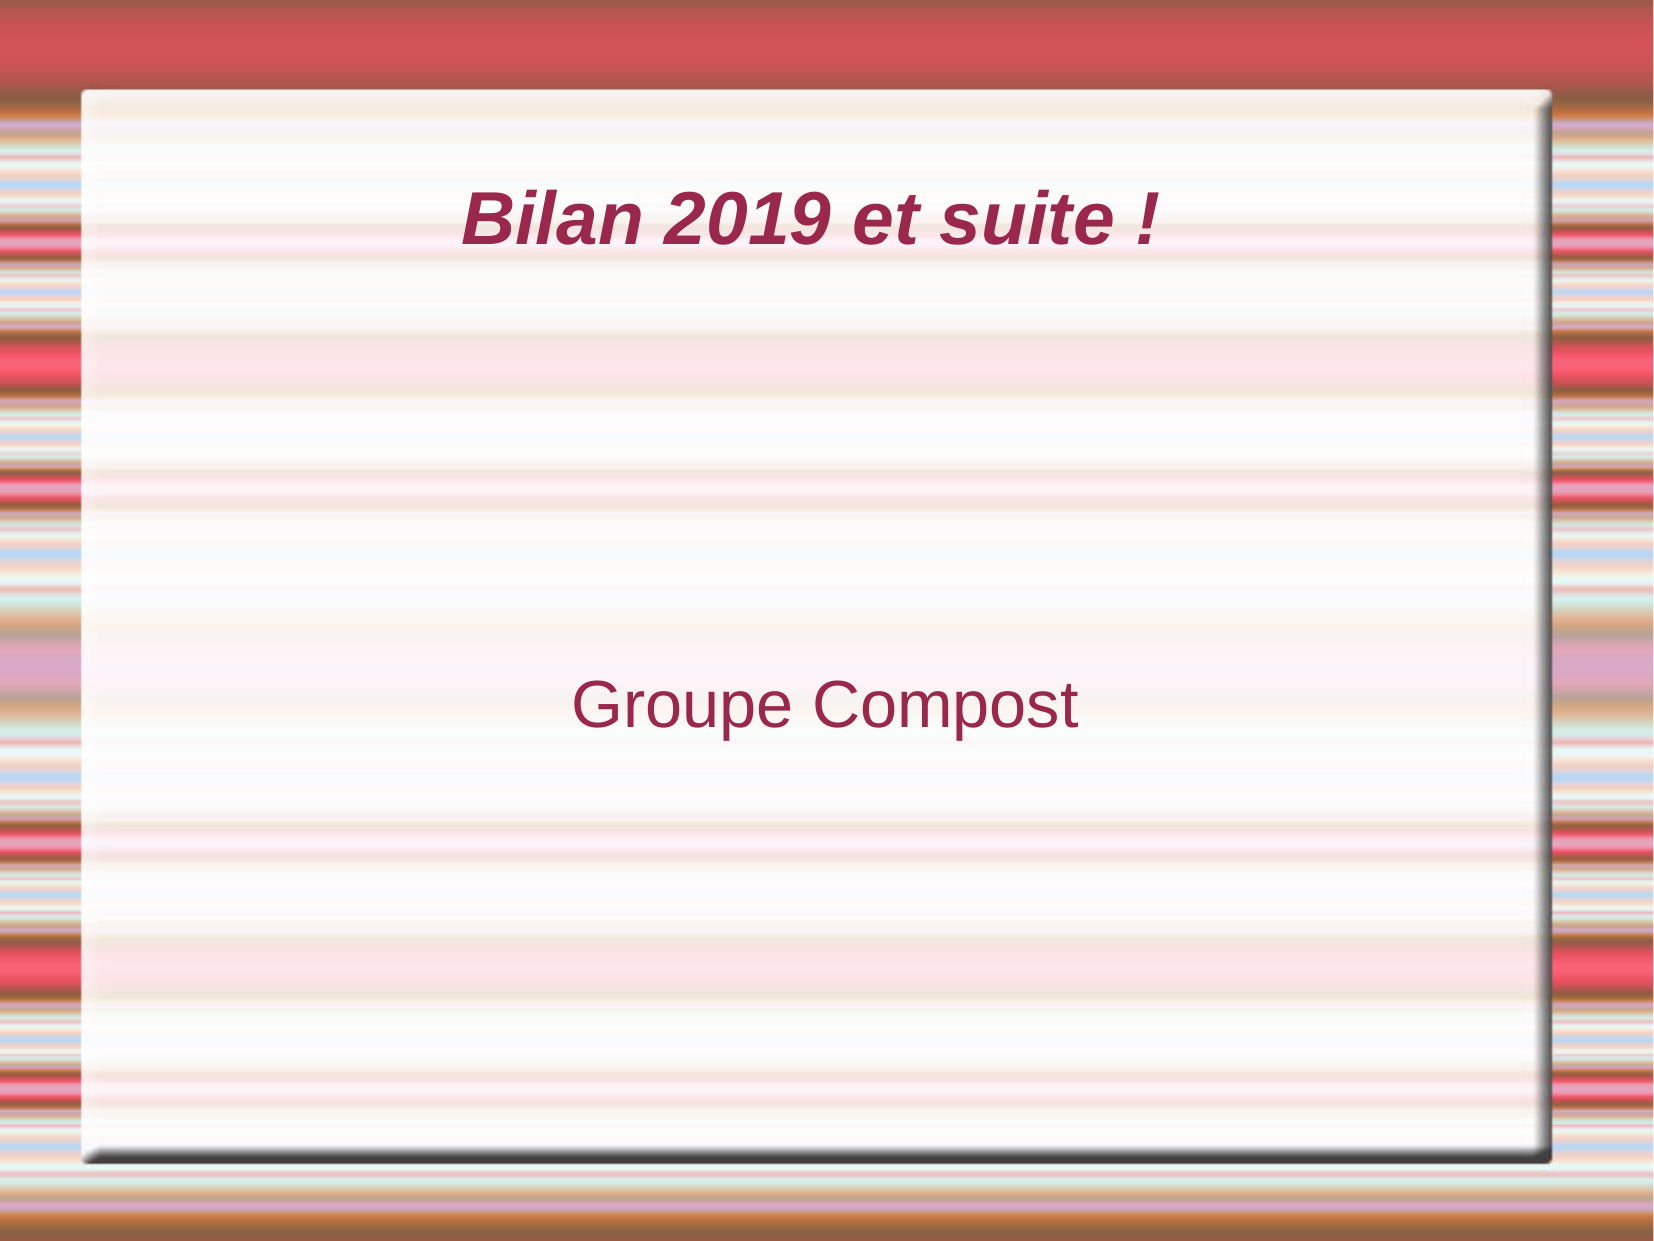

# Bilan 2019 et suite !
Groupe Compost